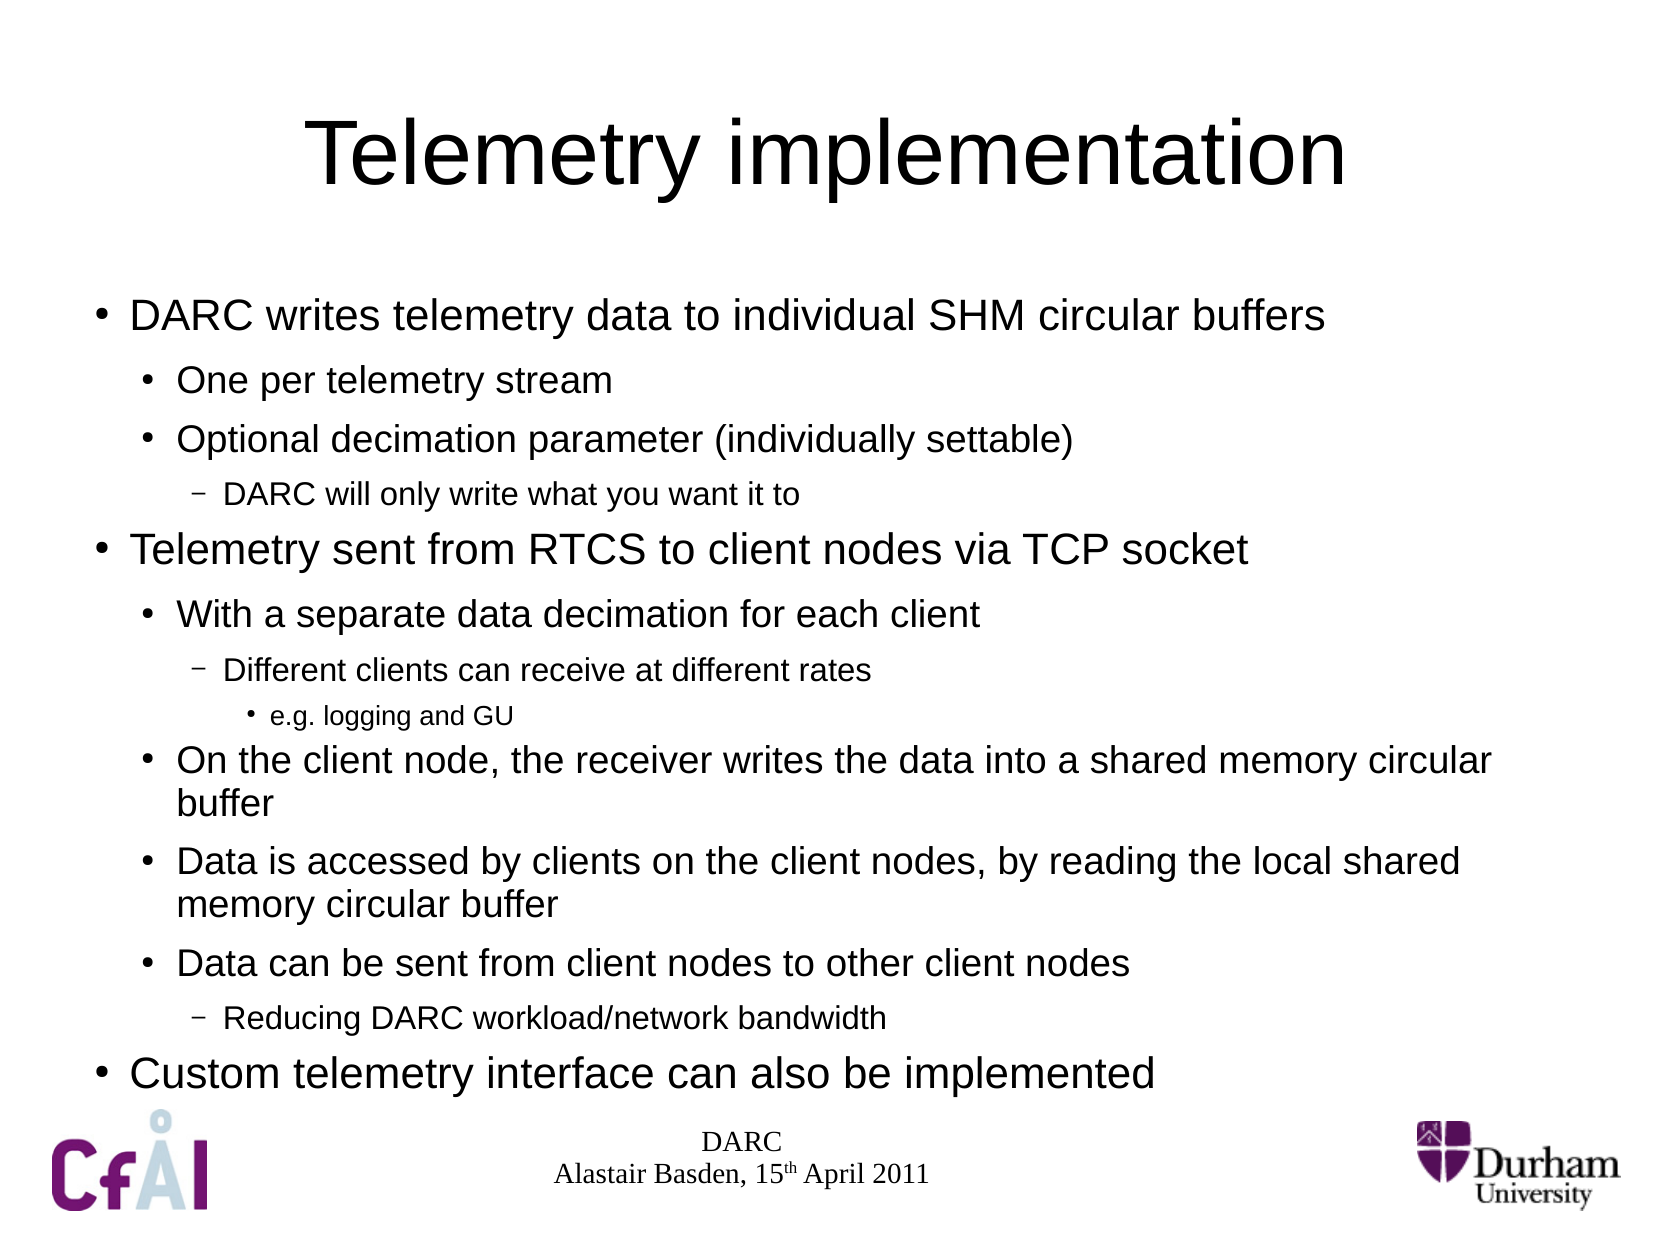

# Telemetry implementation
DARC writes telemetry data to individual SHM circular buffers
One per telemetry stream
Optional decimation parameter (individually settable)
DARC will only write what you want it to
Telemetry sent from RTCS to client nodes via TCP socket
With a separate data decimation for each client
Different clients can receive at different rates
e.g. logging and GU
On the client node, the receiver writes the data into a shared memory circular buffer
Data is accessed by clients on the client nodes, by reading the local shared memory circular buffer
Data can be sent from client nodes to other client nodes
Reducing DARC workload/network bandwidth
Custom telemetry interface can also be implemented
test